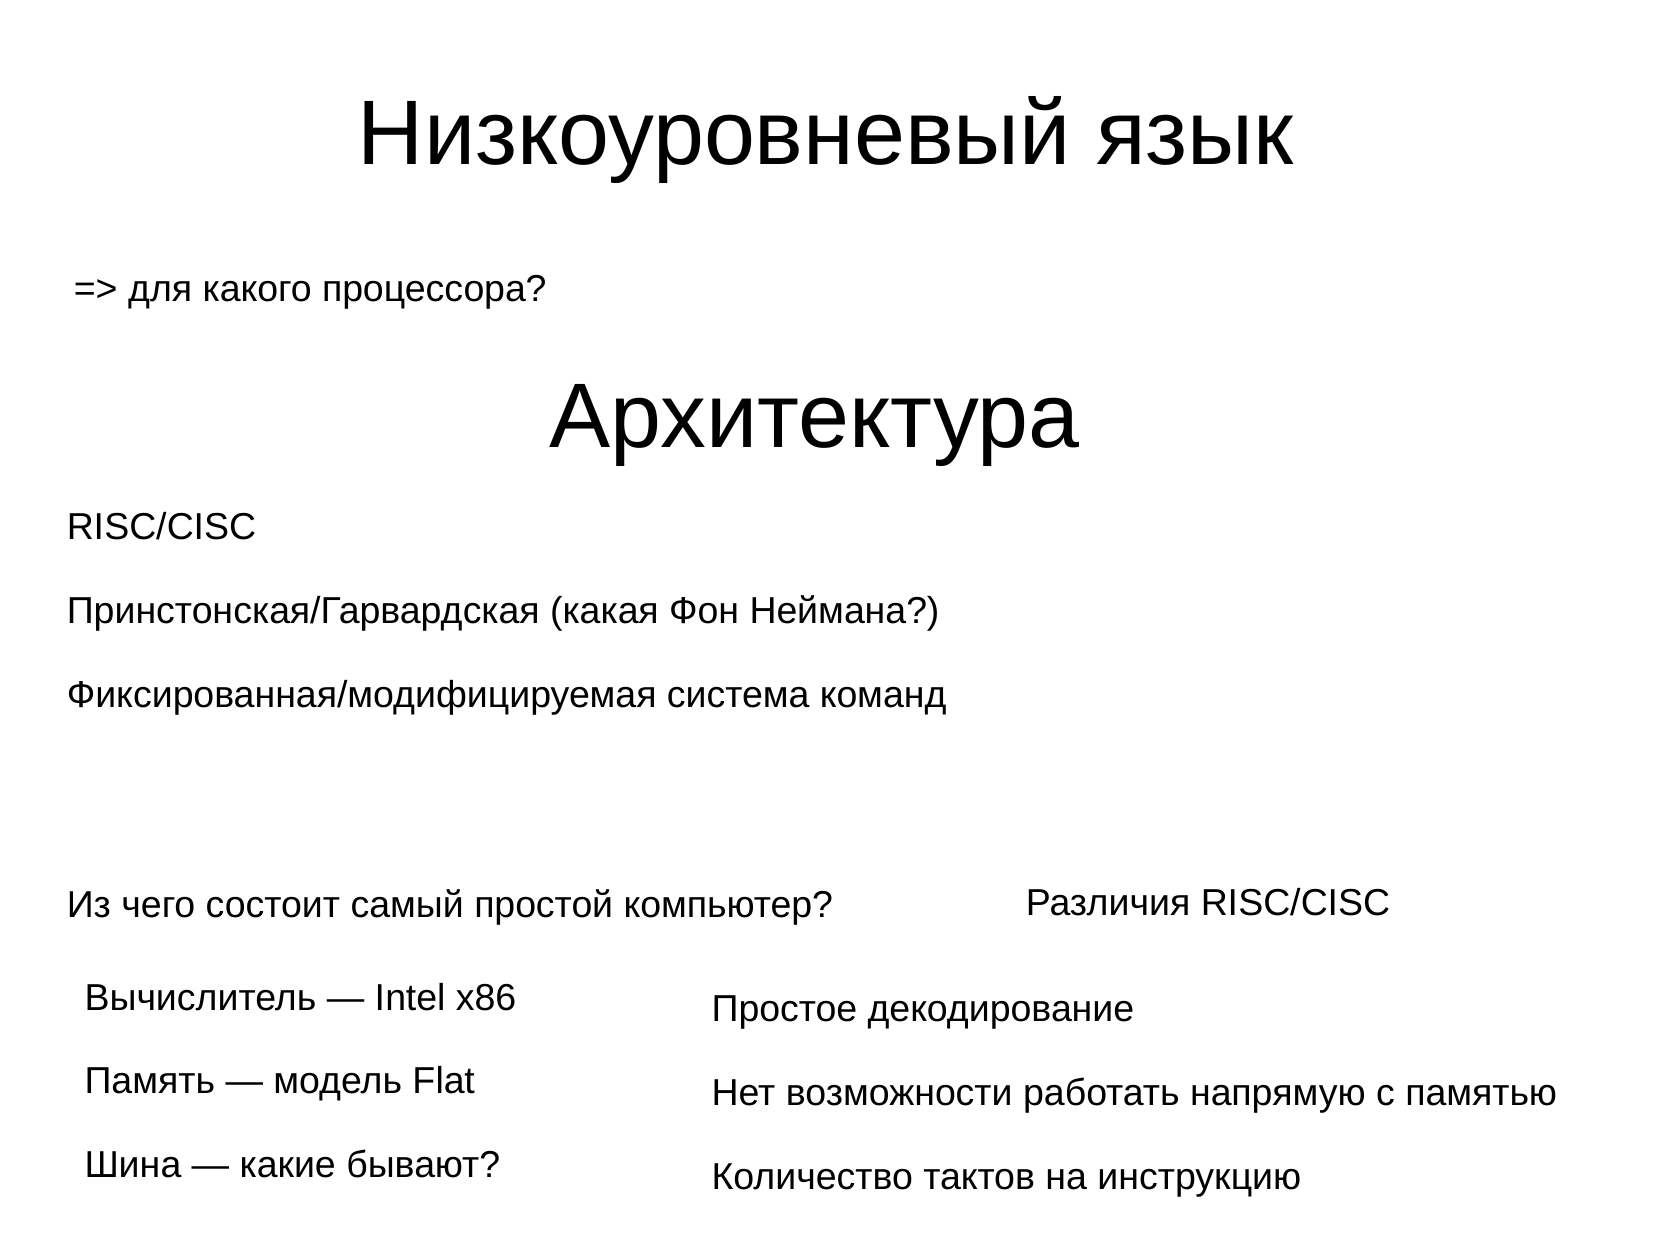

# Низкоуровневый язык
=> для какого процессора?
Архитектура
RISC/CISC
Принстонская/Гарвардская (какая Фон Неймана?)
Фиксированная/модифицируемая система команд
Из чего состоит самый простой компьютер?
Различия RISC/CISC
Вычислитель — Intel x86
Память — модель Flat
Шина — какие бывают?
Простое декодирование
Нет возможности работать напрямую с памятью
Количество тактов на инструкцию